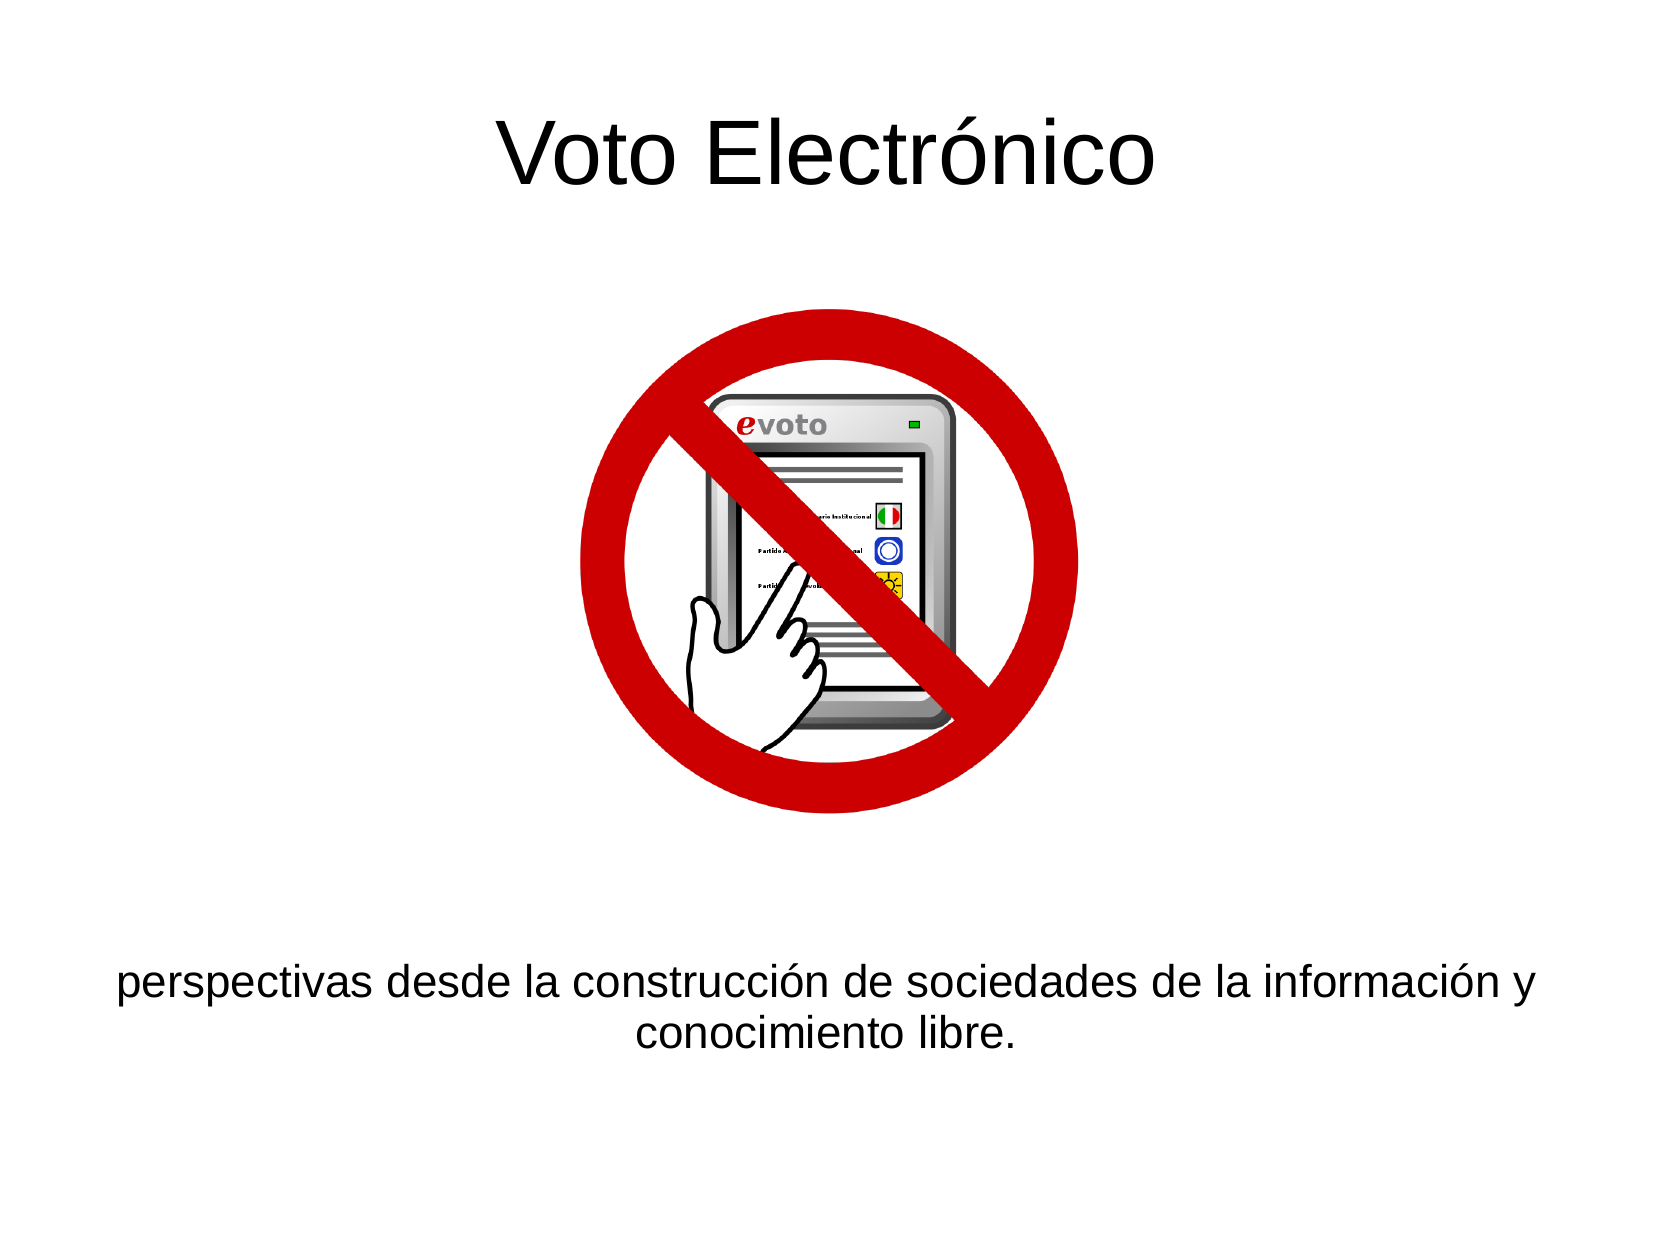

# Voto Electrónico
perspectivas desde la construcción de sociedades de la información y conocimiento libre.